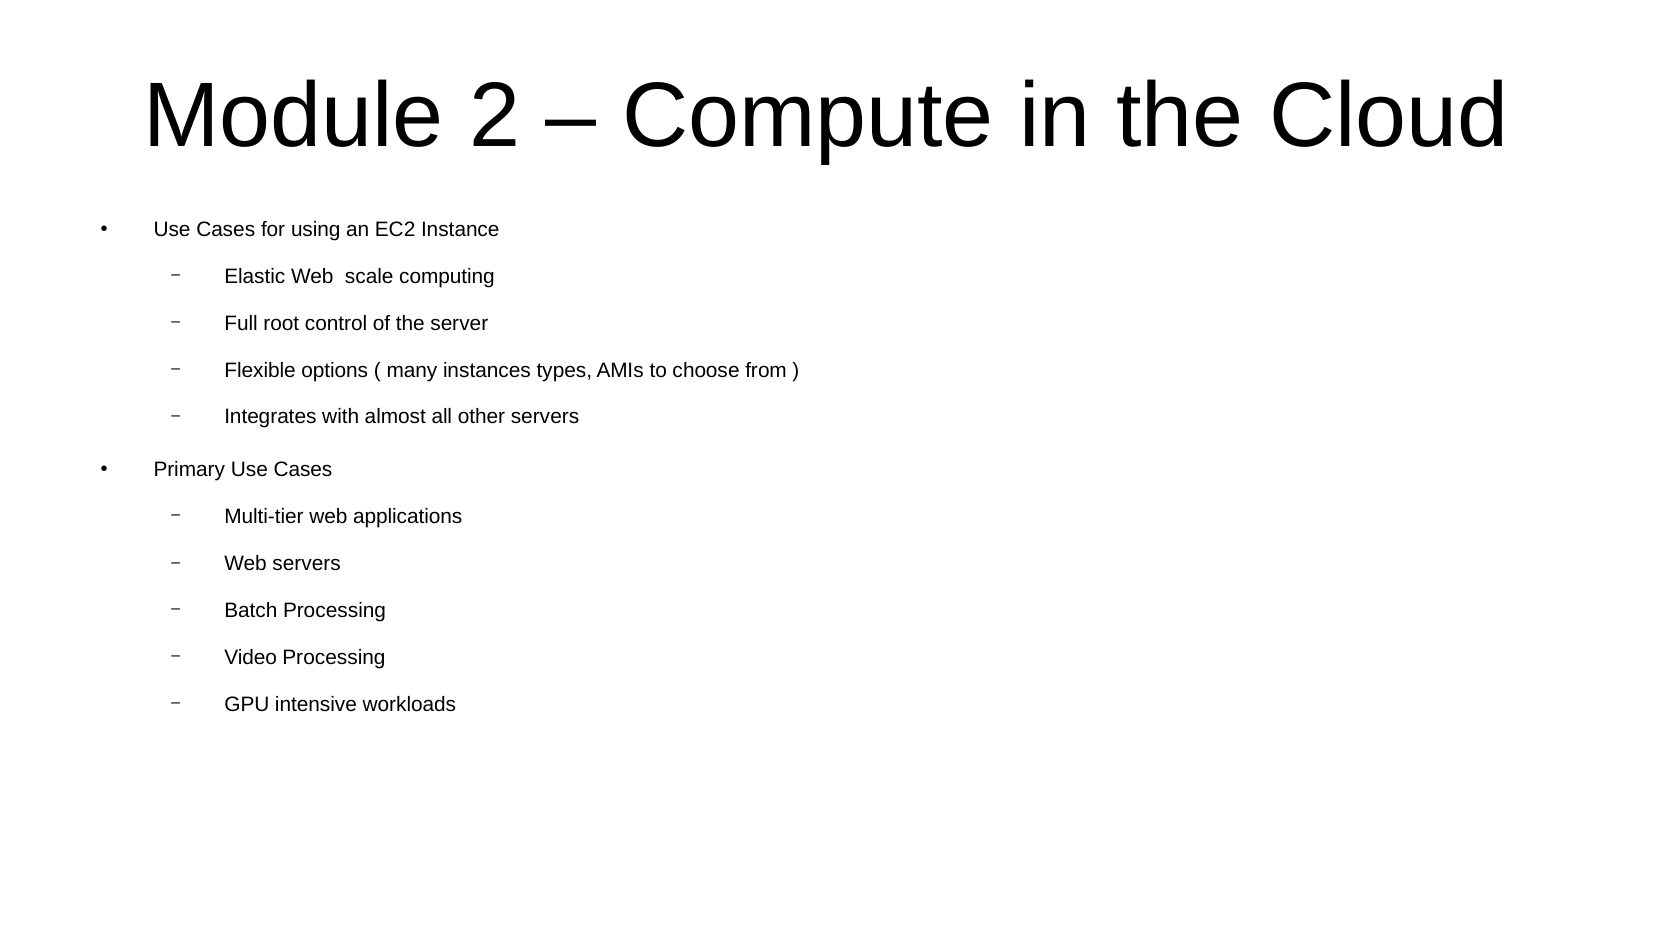

# Module 2 – Compute in the Cloud
Use Cases for using an EC2 Instance
Elastic Web scale computing
Full root control of the server
Flexible options ( many instances types, AMIs to choose from )
Integrates with almost all other servers
Primary Use Cases
Multi-tier web applications
Web servers
Batch Processing
Video Processing
GPU intensive workloads